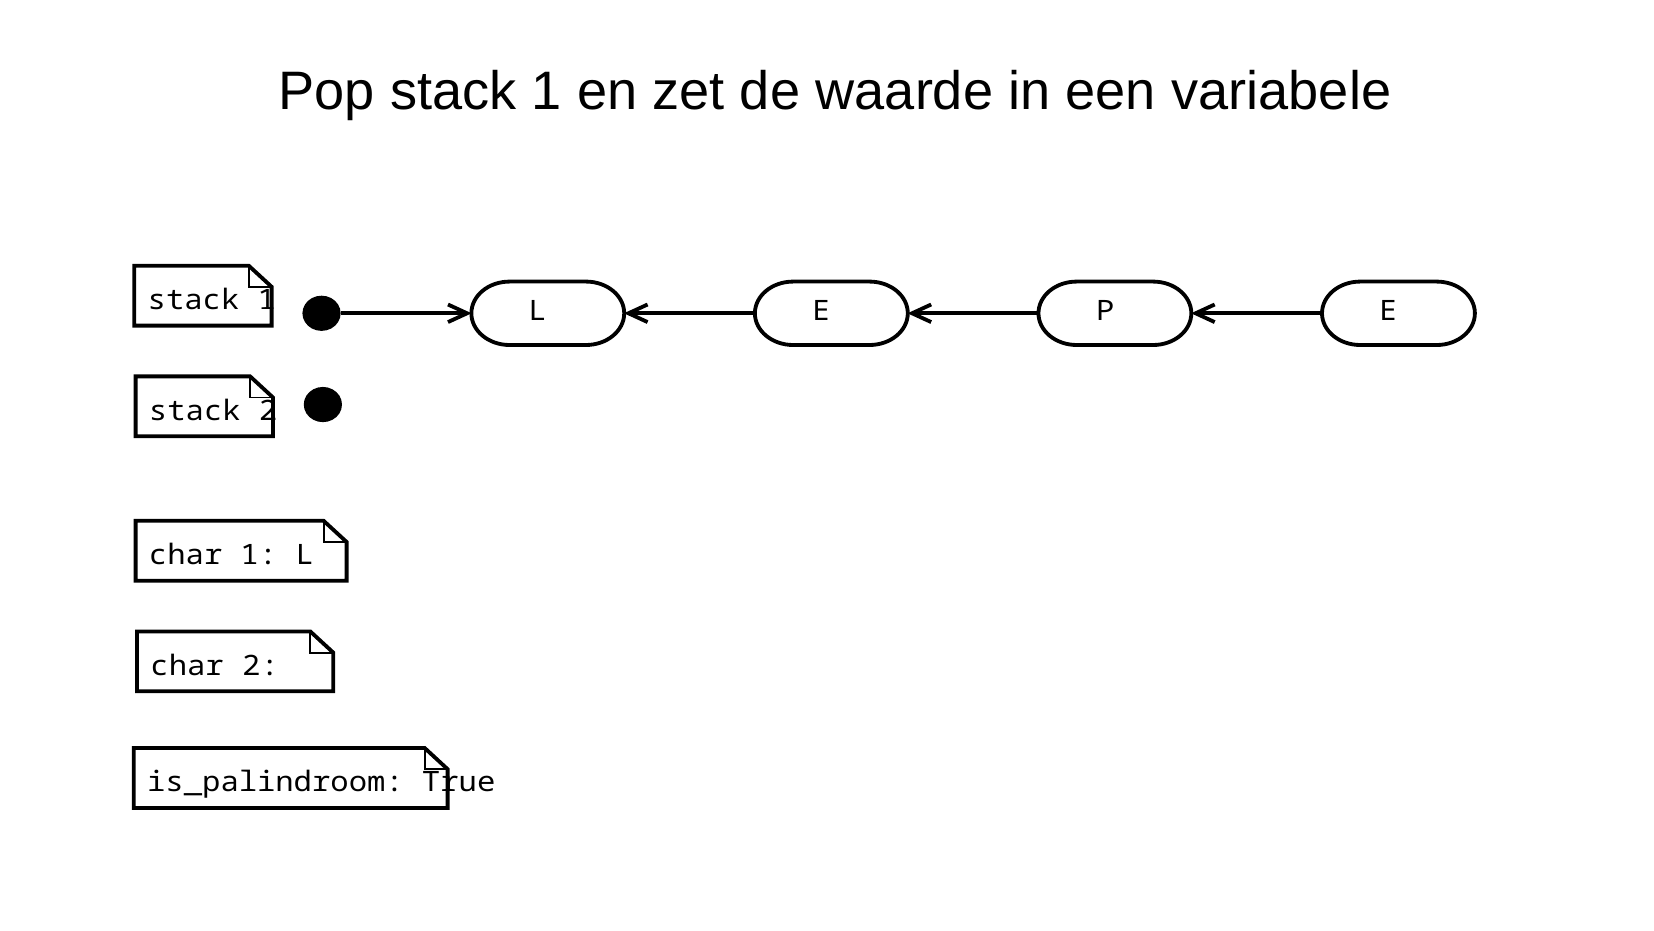

# Pop stack 1 en zet de waarde in een variabele